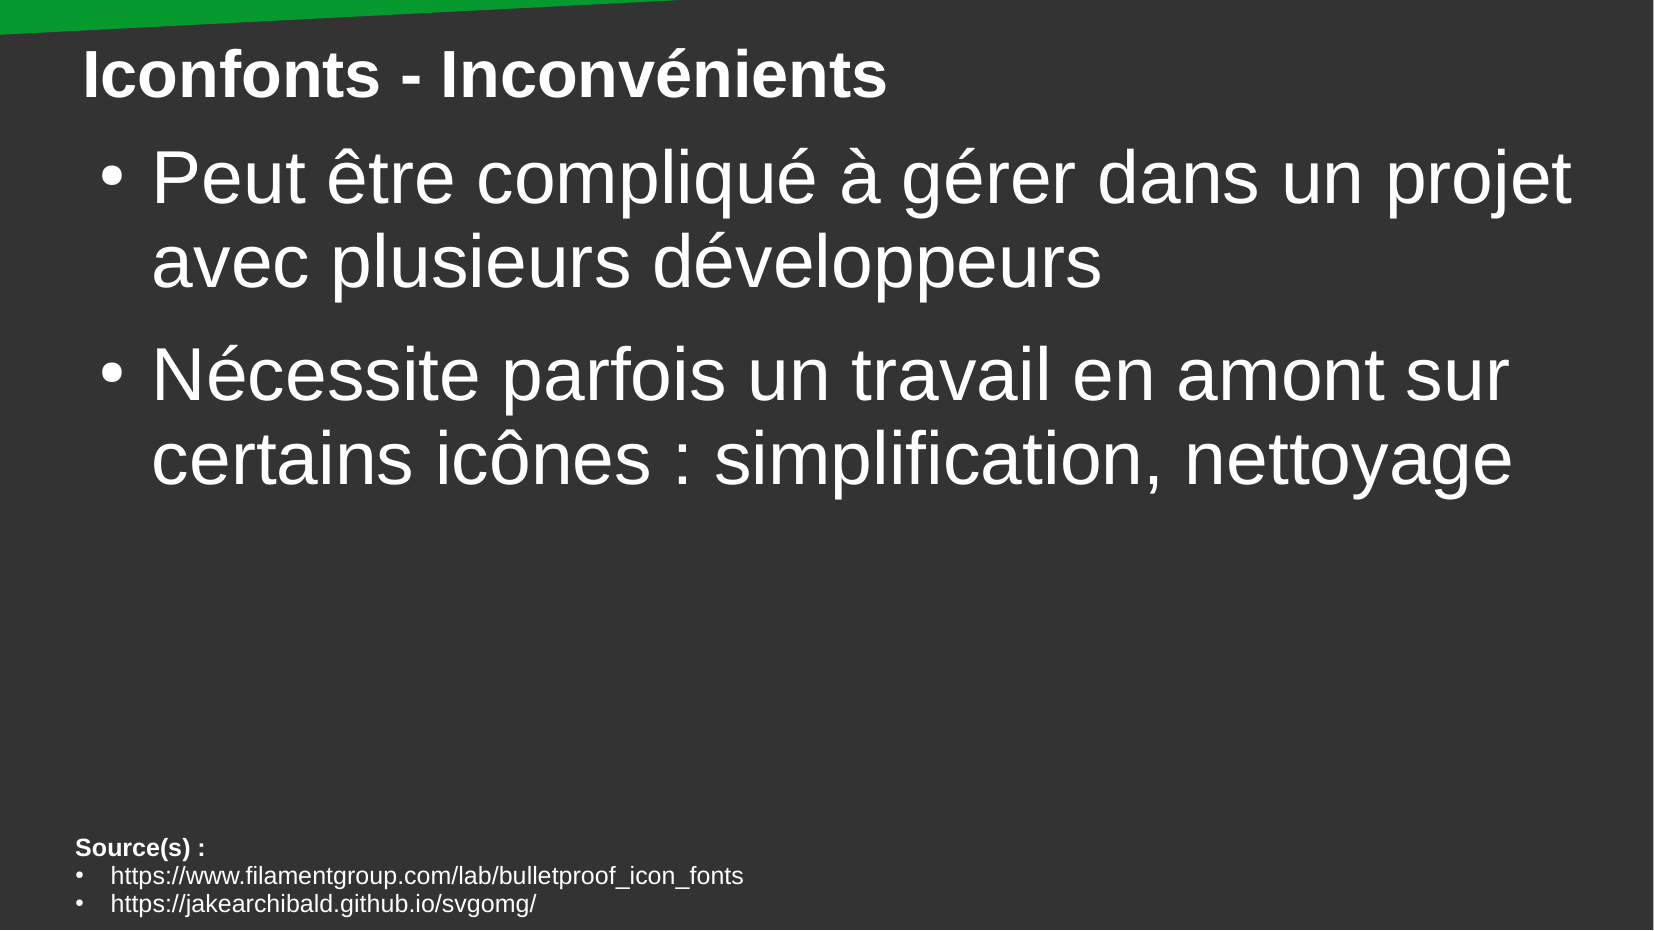

# Iconfonts - Inconvénients
Peut être compliqué à gérer dans un projet avec plusieurs développeurs
Nécessite parfois un travail en amont sur certains icônes : simplification, nettoyage
Source(s) :
https://www.filamentgroup.com/lab/bulletproof_icon_fonts
https://jakearchibald.github.io/svgomg/